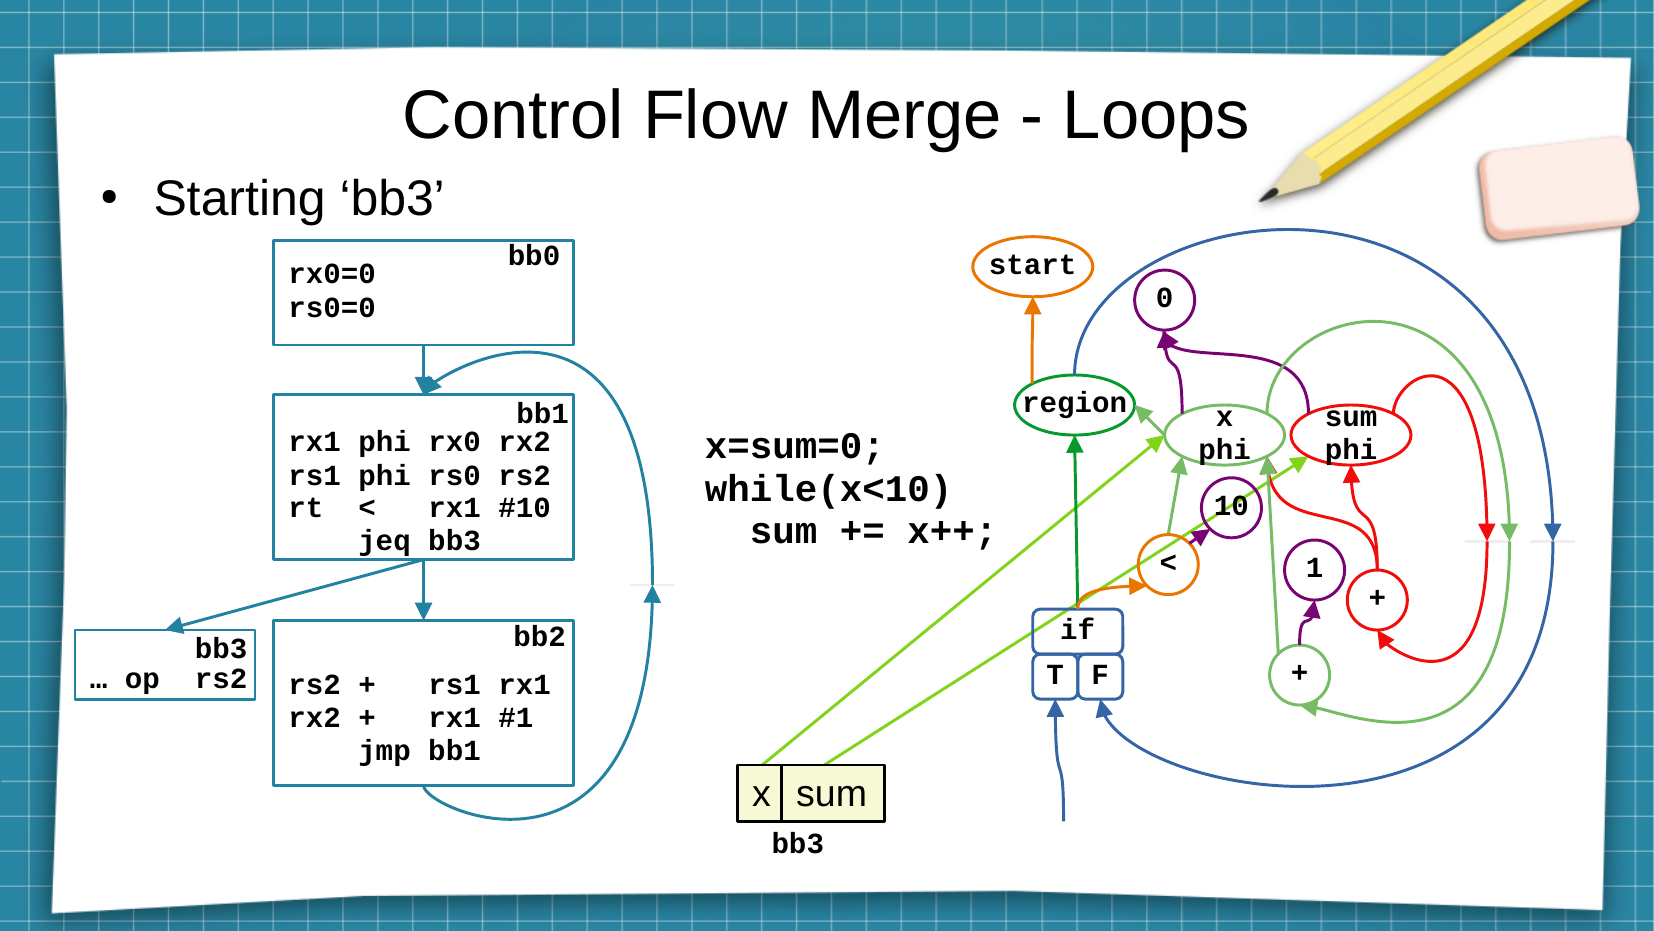

# Control Flow Merge - Loops
Starting ‘bb3’
bb0
start
rx0=0
rs0=0
0
region
bb1
rx1 phi rx0 rx2
rs1 phi rs0 rs2
rt < rx1 #10
 jeq bb3
x
phi
sum
phi
x=sum=0;
while(x<10)
 sum += x++;
10
<
1
+
if
bb2
rs2 + rs1 rx1
rx2 + rx1 #1
 jmp bb1
bb3
… op rs2
+
T
F
x
sum
bb3